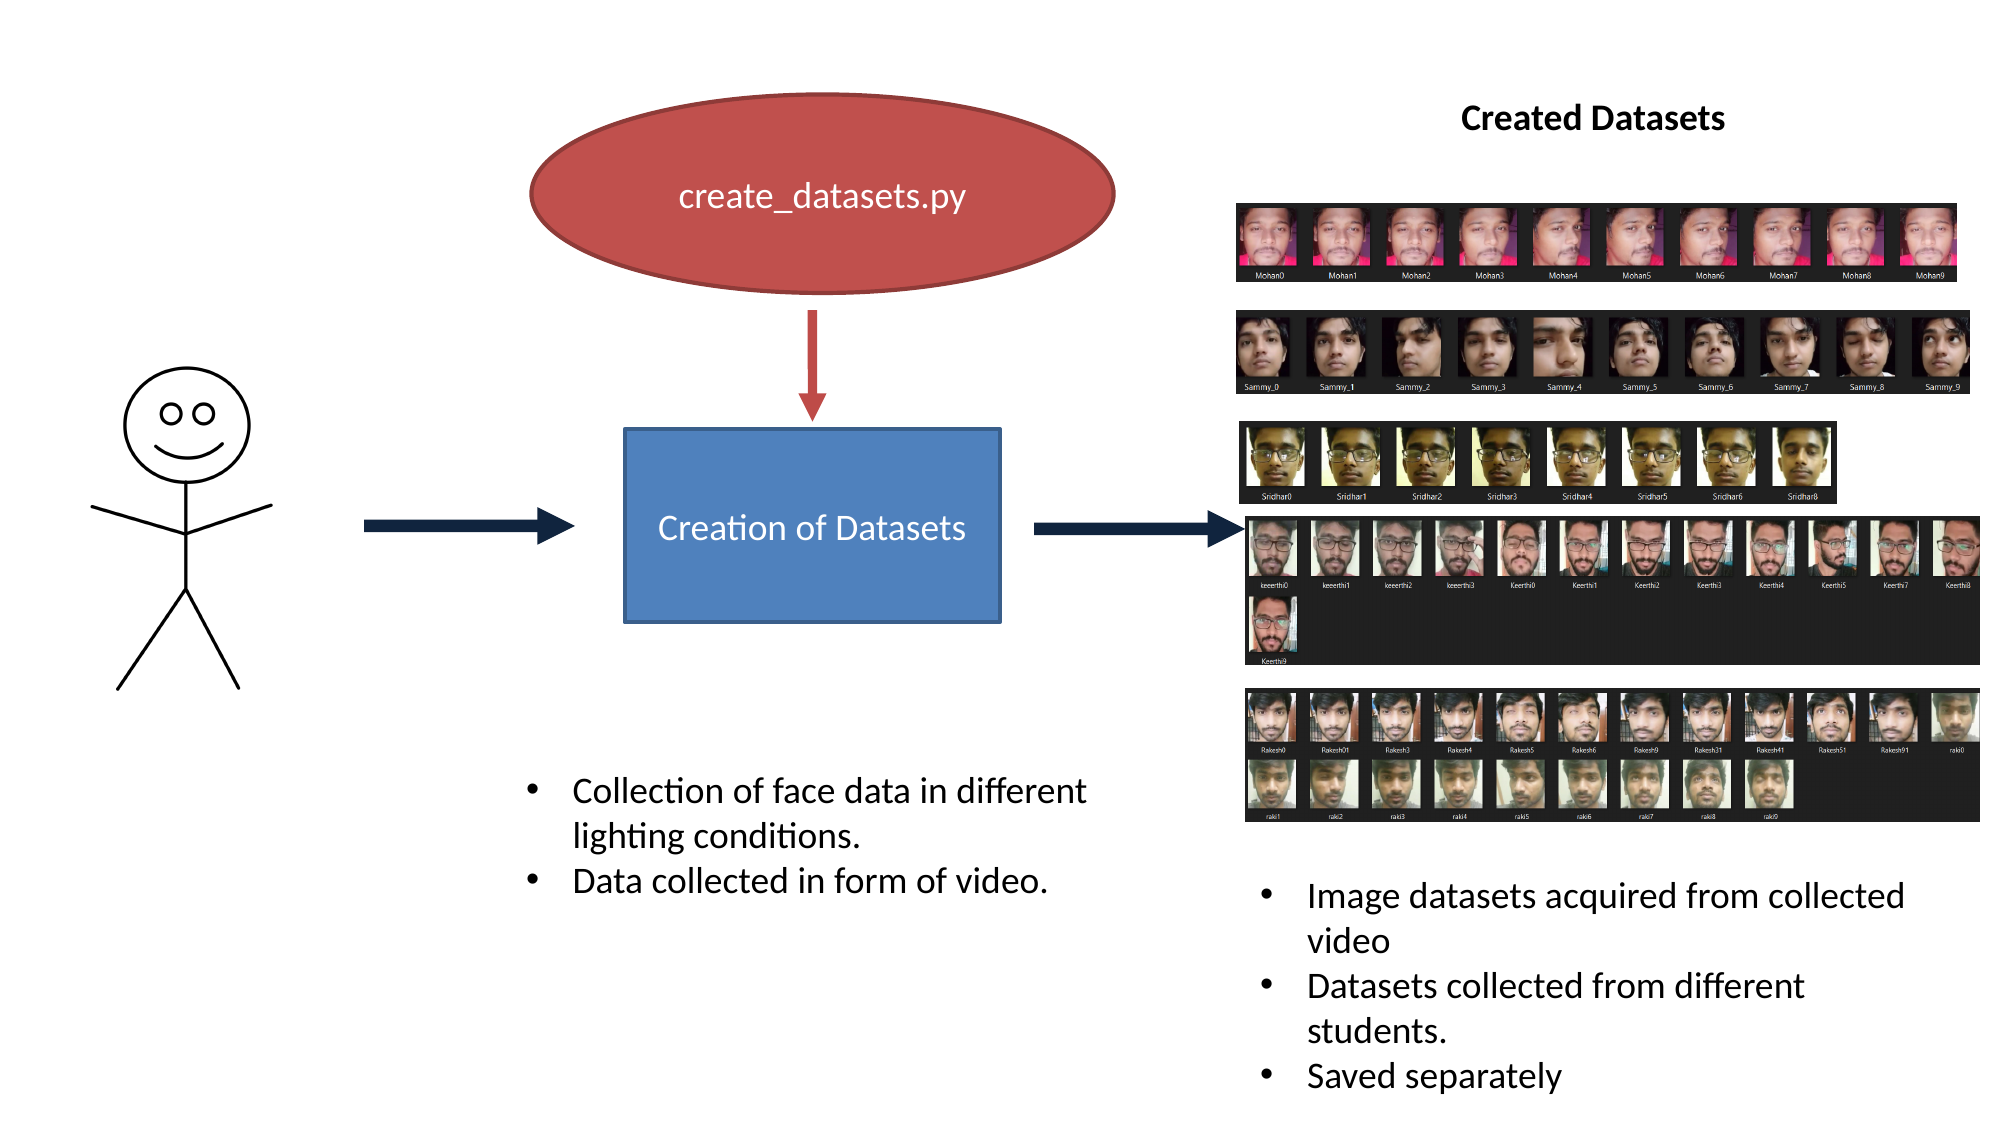

Created Datasets
create_datasets.py
Creation of Datasets
Collection of face data in different lighting conditions.
Data collected in form of video.
Image datasets acquired from collected video
Datasets collected from different students.
Saved separately